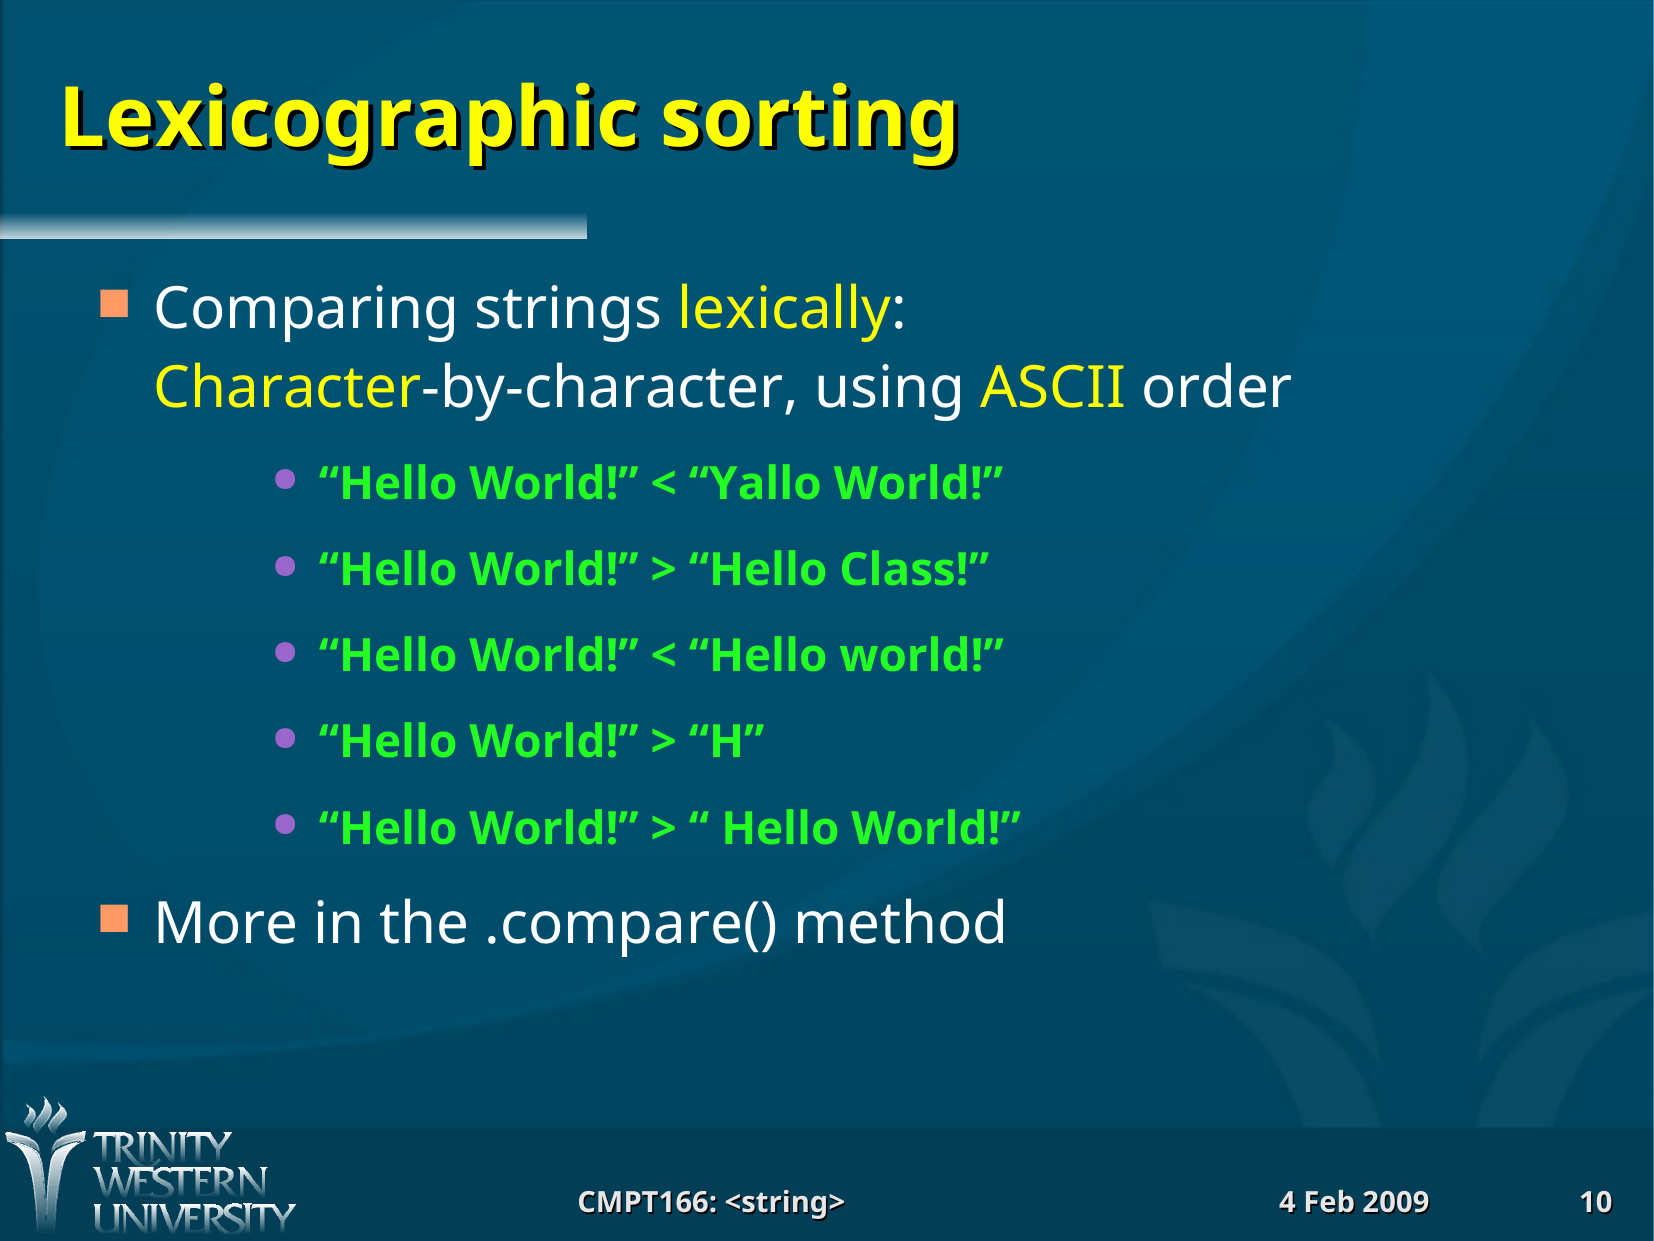

# Lexicographic sorting
Comparing strings lexically:
Character-by-character, using ASCII order
“Hello World!” < “Yallo World!”
“Hello World!” > “Hello Class!”
“Hello World!” < “Hello world!”
“Hello World!” > “H”
“Hello World!” > “ Hello World!”
More in the .compare() method
CMPT166: <string>
4 Feb 2009
10